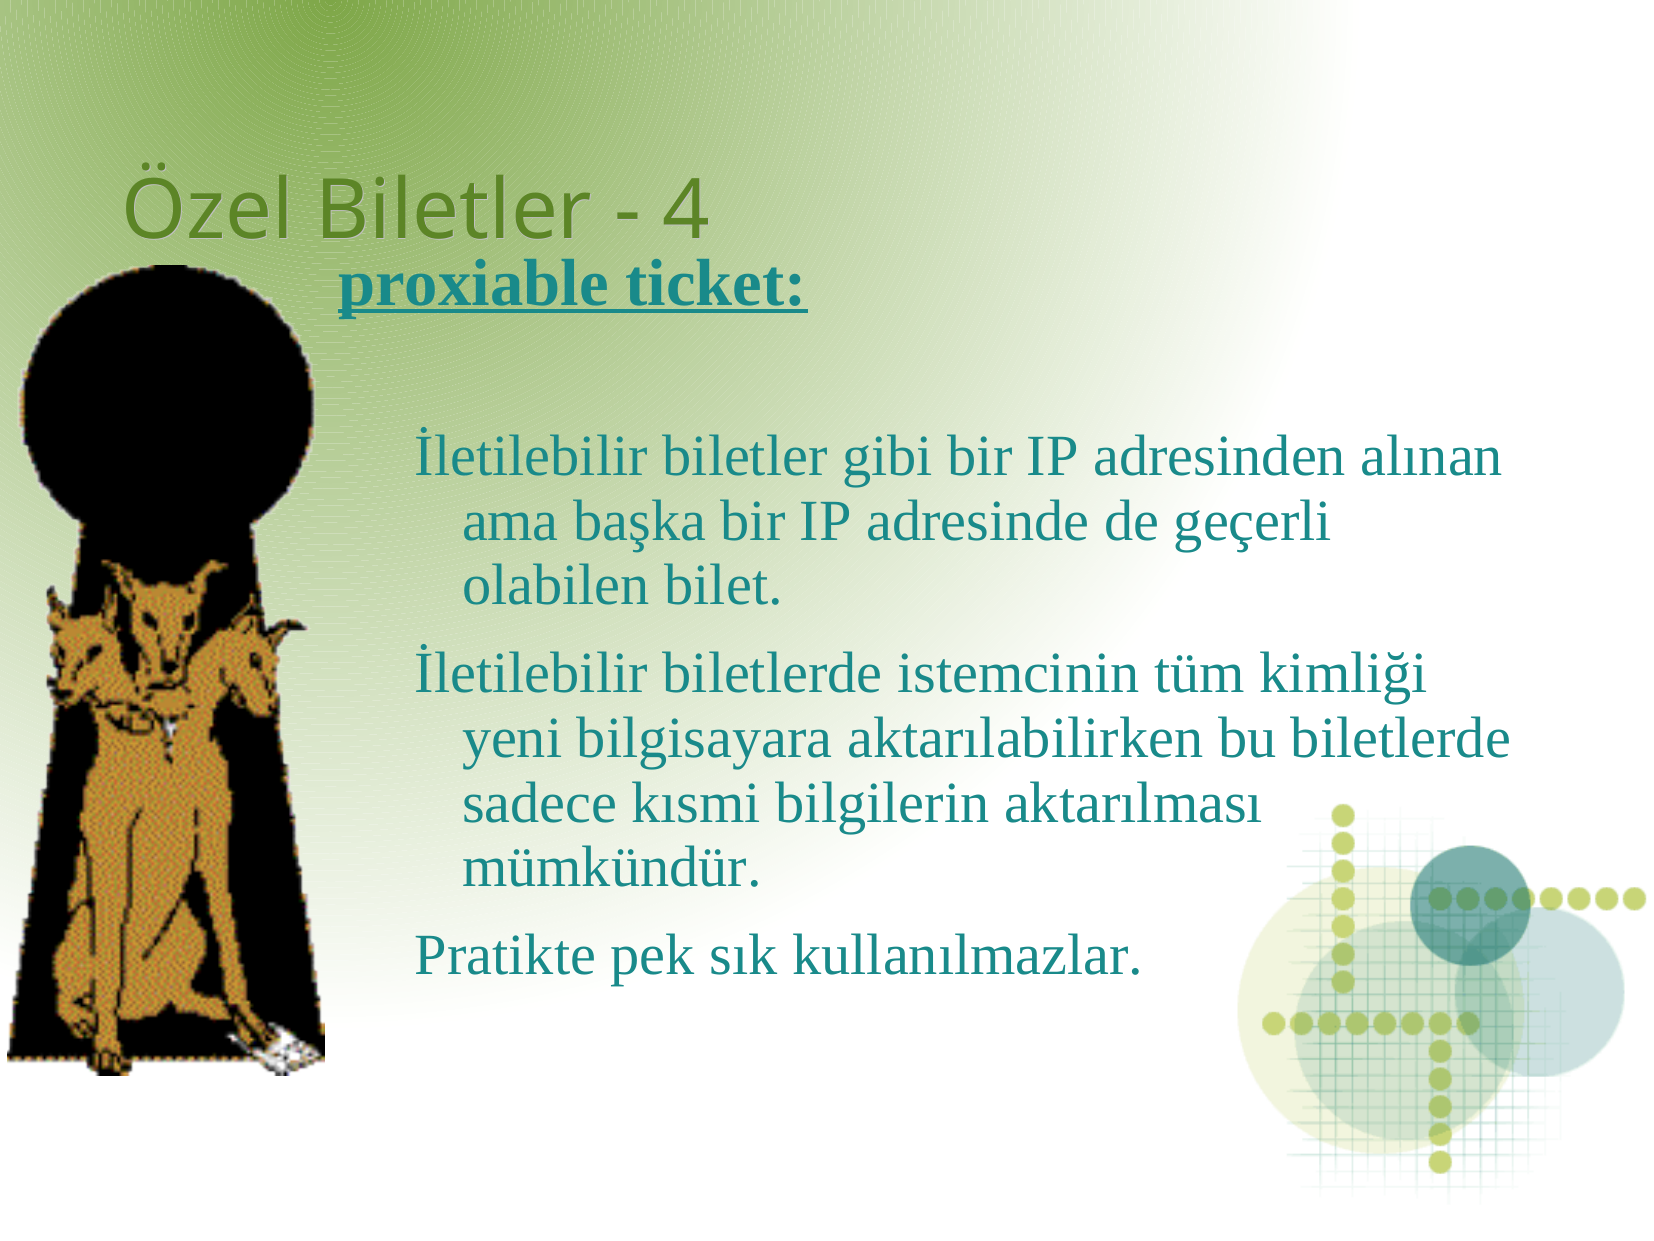

# Özel Biletler - 4
proxiable ticket:
İletilebilir biletler gibi bir IP adresinden alınan ama başka bir IP adresinde de geçerli olabilen bilet.
İletilebilir biletlerde istemcinin tüm kimliği yeni bilgisayara aktarılabilirken bu biletlerde sadece kısmi bilgilerin aktarılması mümkündür.
Pratikte pek sık kullanılmazlar.